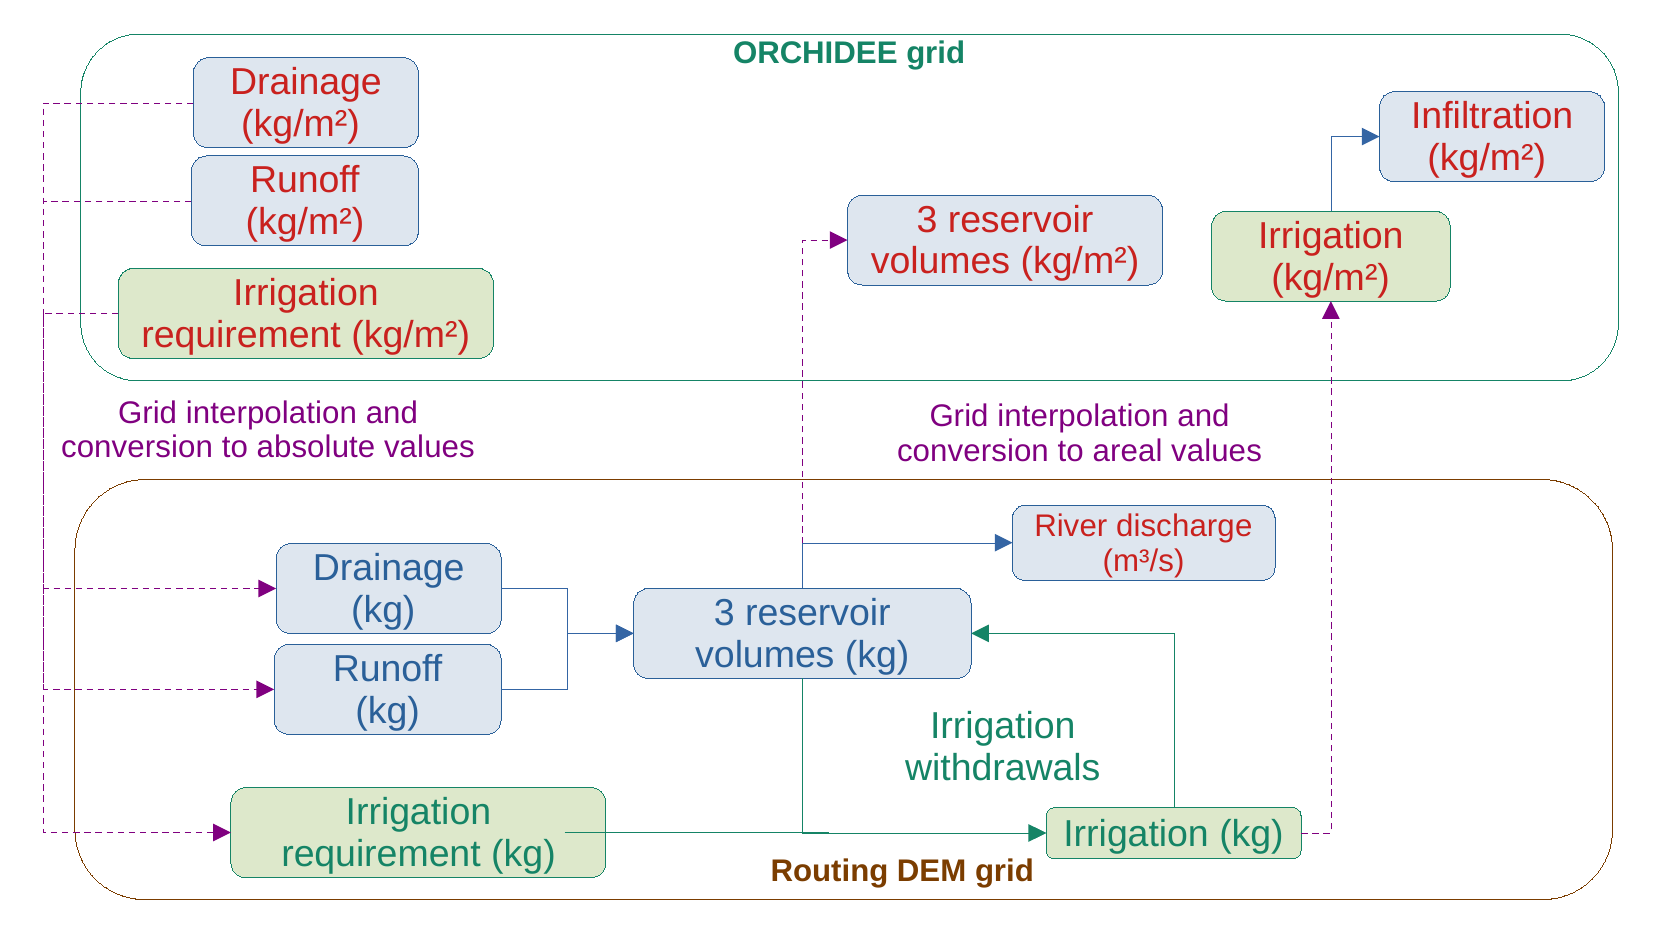

ORCHIDEE grid
Drainage
(kg/m²)
Infiltration
(kg/m²)
Runoff
(kg/m²)
3 reservoir volumes (kg/m²)
Irrigation
(kg/m²)
Irrigation requirement (kg/m²)
Grid interpolation and conversion to absolute values
Grid interpolation and conversion to areal values
River discharge (m³/s)
Drainage
(kg)
3 reservoir volumes (kg)
Runoff
(kg)
Irrigation withdrawals
Irrigation requirement (kg)
Irrigation (kg)
Routing DEM grid